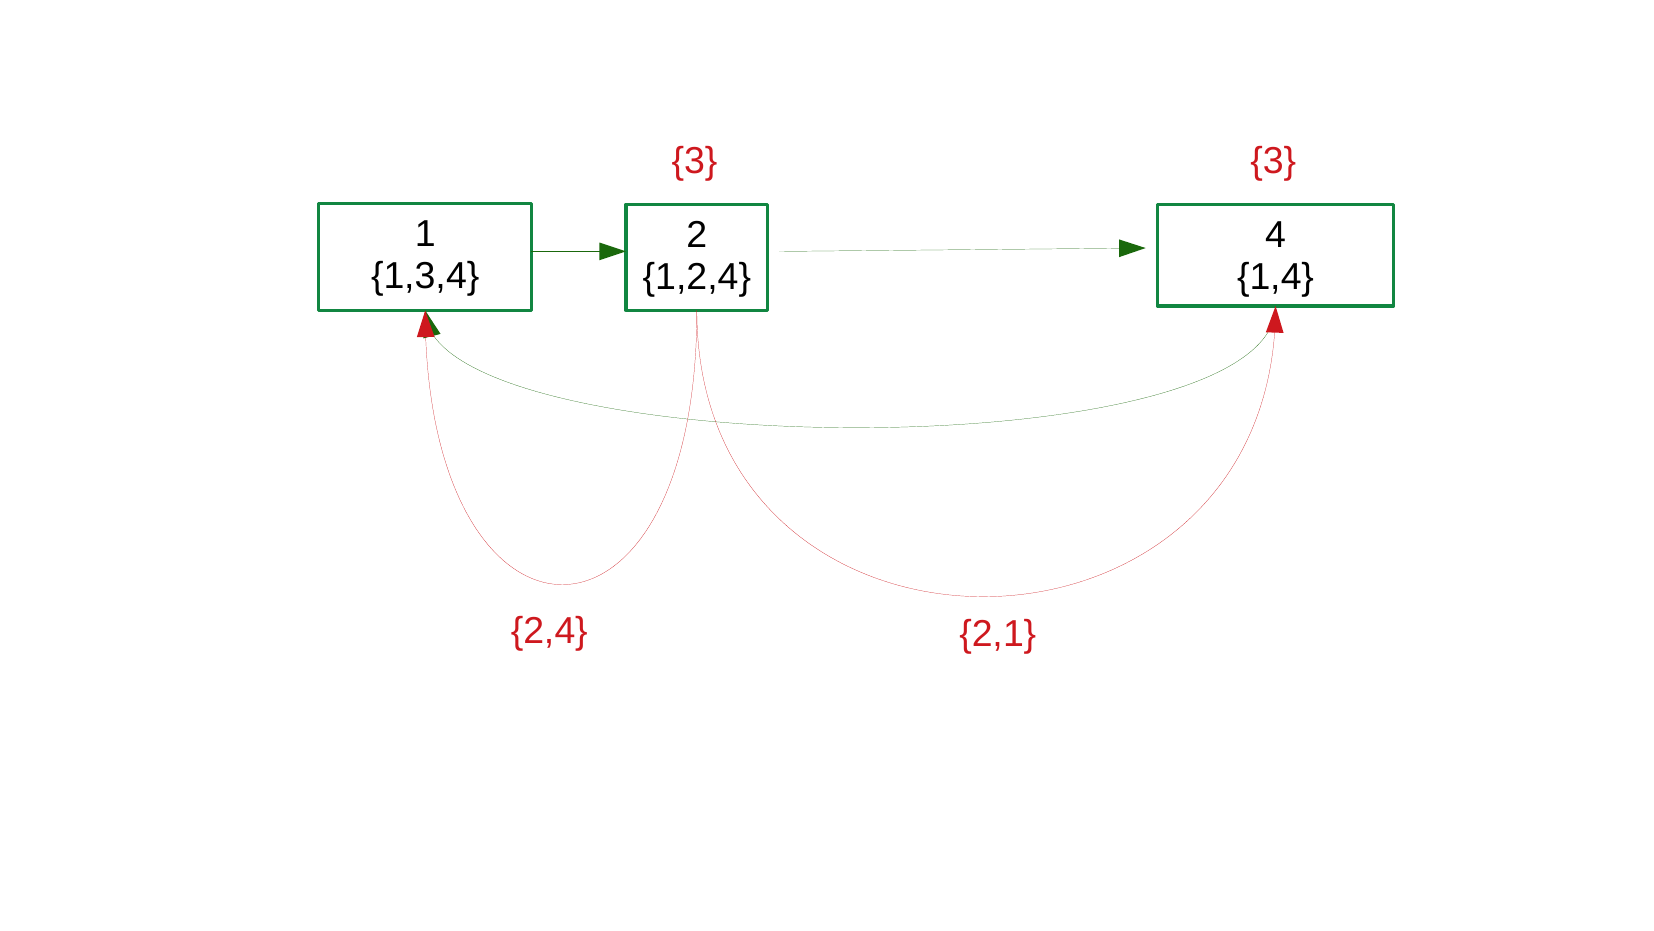

{3}
{3}
1
{1,3,4}
2
{1,2,4}
4
{1,4}
{2,4}
{2,1}